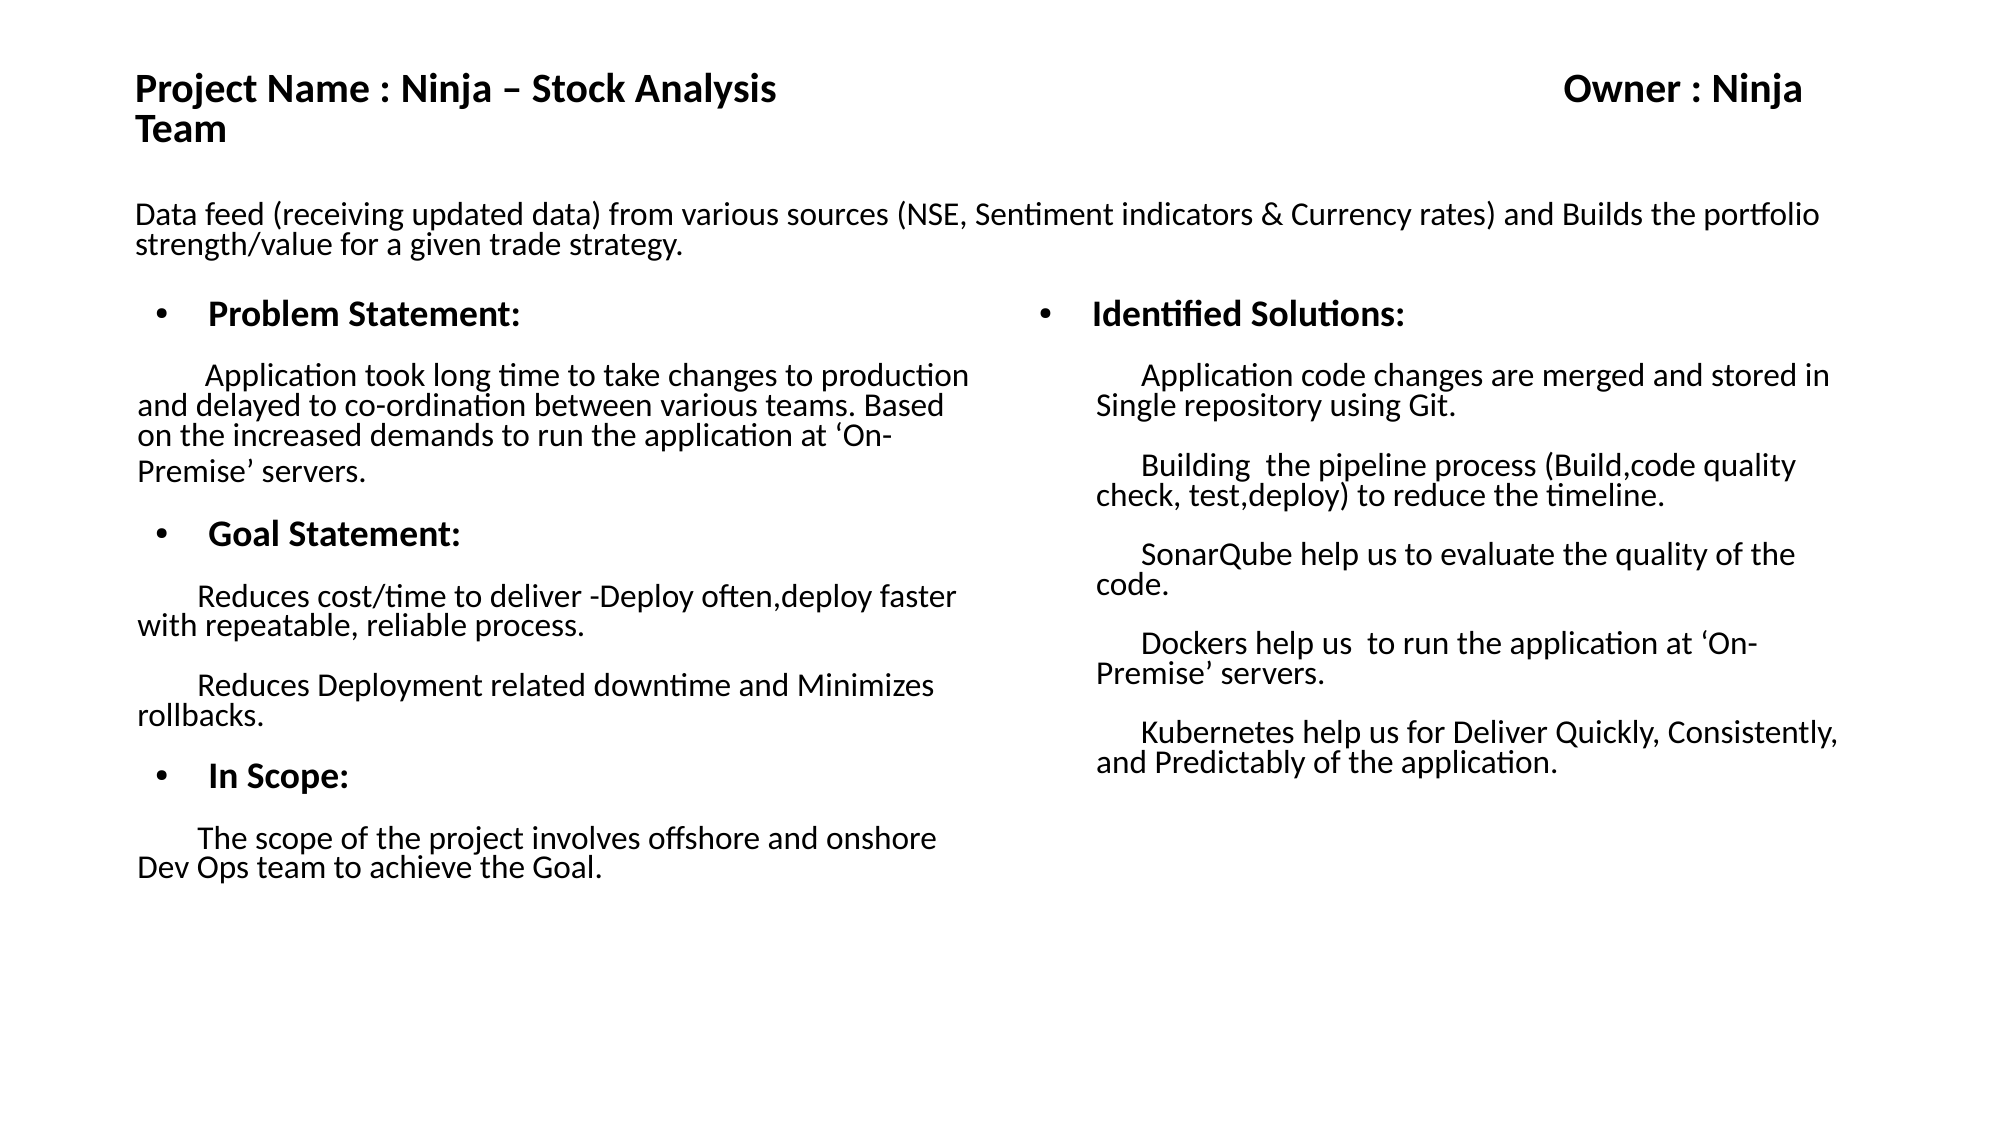

# Project Name : Ninja – Stock Analysis Owner : Ninja Team Data feed (receiving updated data) from various sources (NSE, Sentiment indicators & Currency rates) and Builds the portfolio strength/value for a given trade strategy.
Problem Statement:
 Application took long time to take changes to production and delayed to co-ordination between various teams. Based on the increased demands to run the application at ‘On-Premise’ servers.
Goal Statement:
 Reduces cost/time to deliver -Deploy often,deploy faster with repeatable, reliable process.
 Reduces Deployment related downtime and Minimizes rollbacks.
In Scope:
 The scope of the project involves offshore and onshore Dev Ops team to achieve the Goal.
Identified Solutions:
 Application code changes are merged and stored in Single repository using Git.
 Building the pipeline process (Build,code quality check, test,deploy) to reduce the timeline.
 SonarQube help us to evaluate the quality of the code.
 Dockers help us to run the application at ‘On-Premise’ servers.
 Kubernetes help us for Deliver Quickly, Consistently, and Predictably of the application.